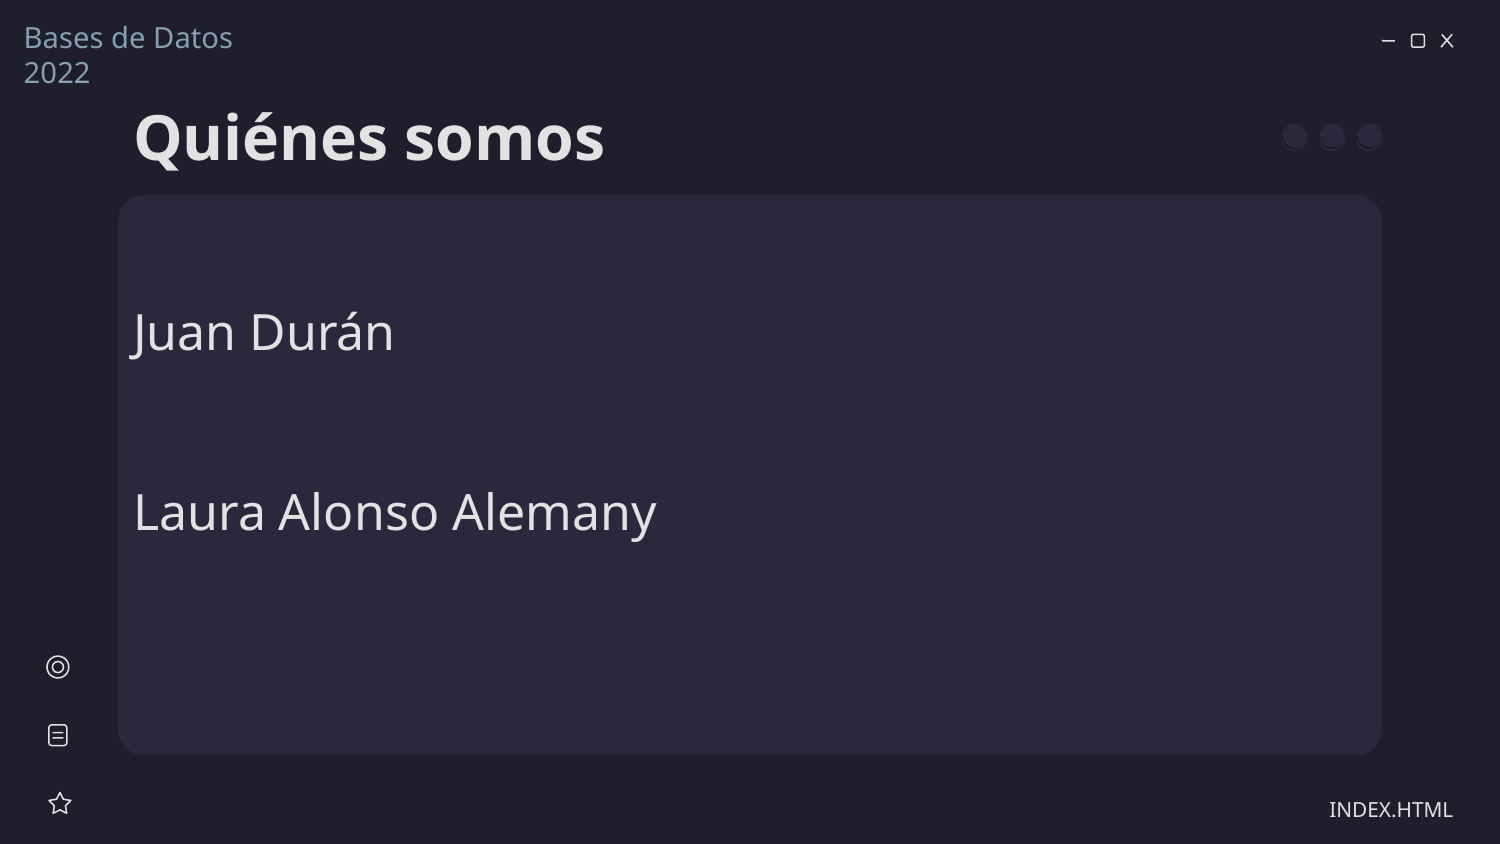

Quiénes somos
Juan Durán
Laura Alonso Alemany
# INDEX.HTML